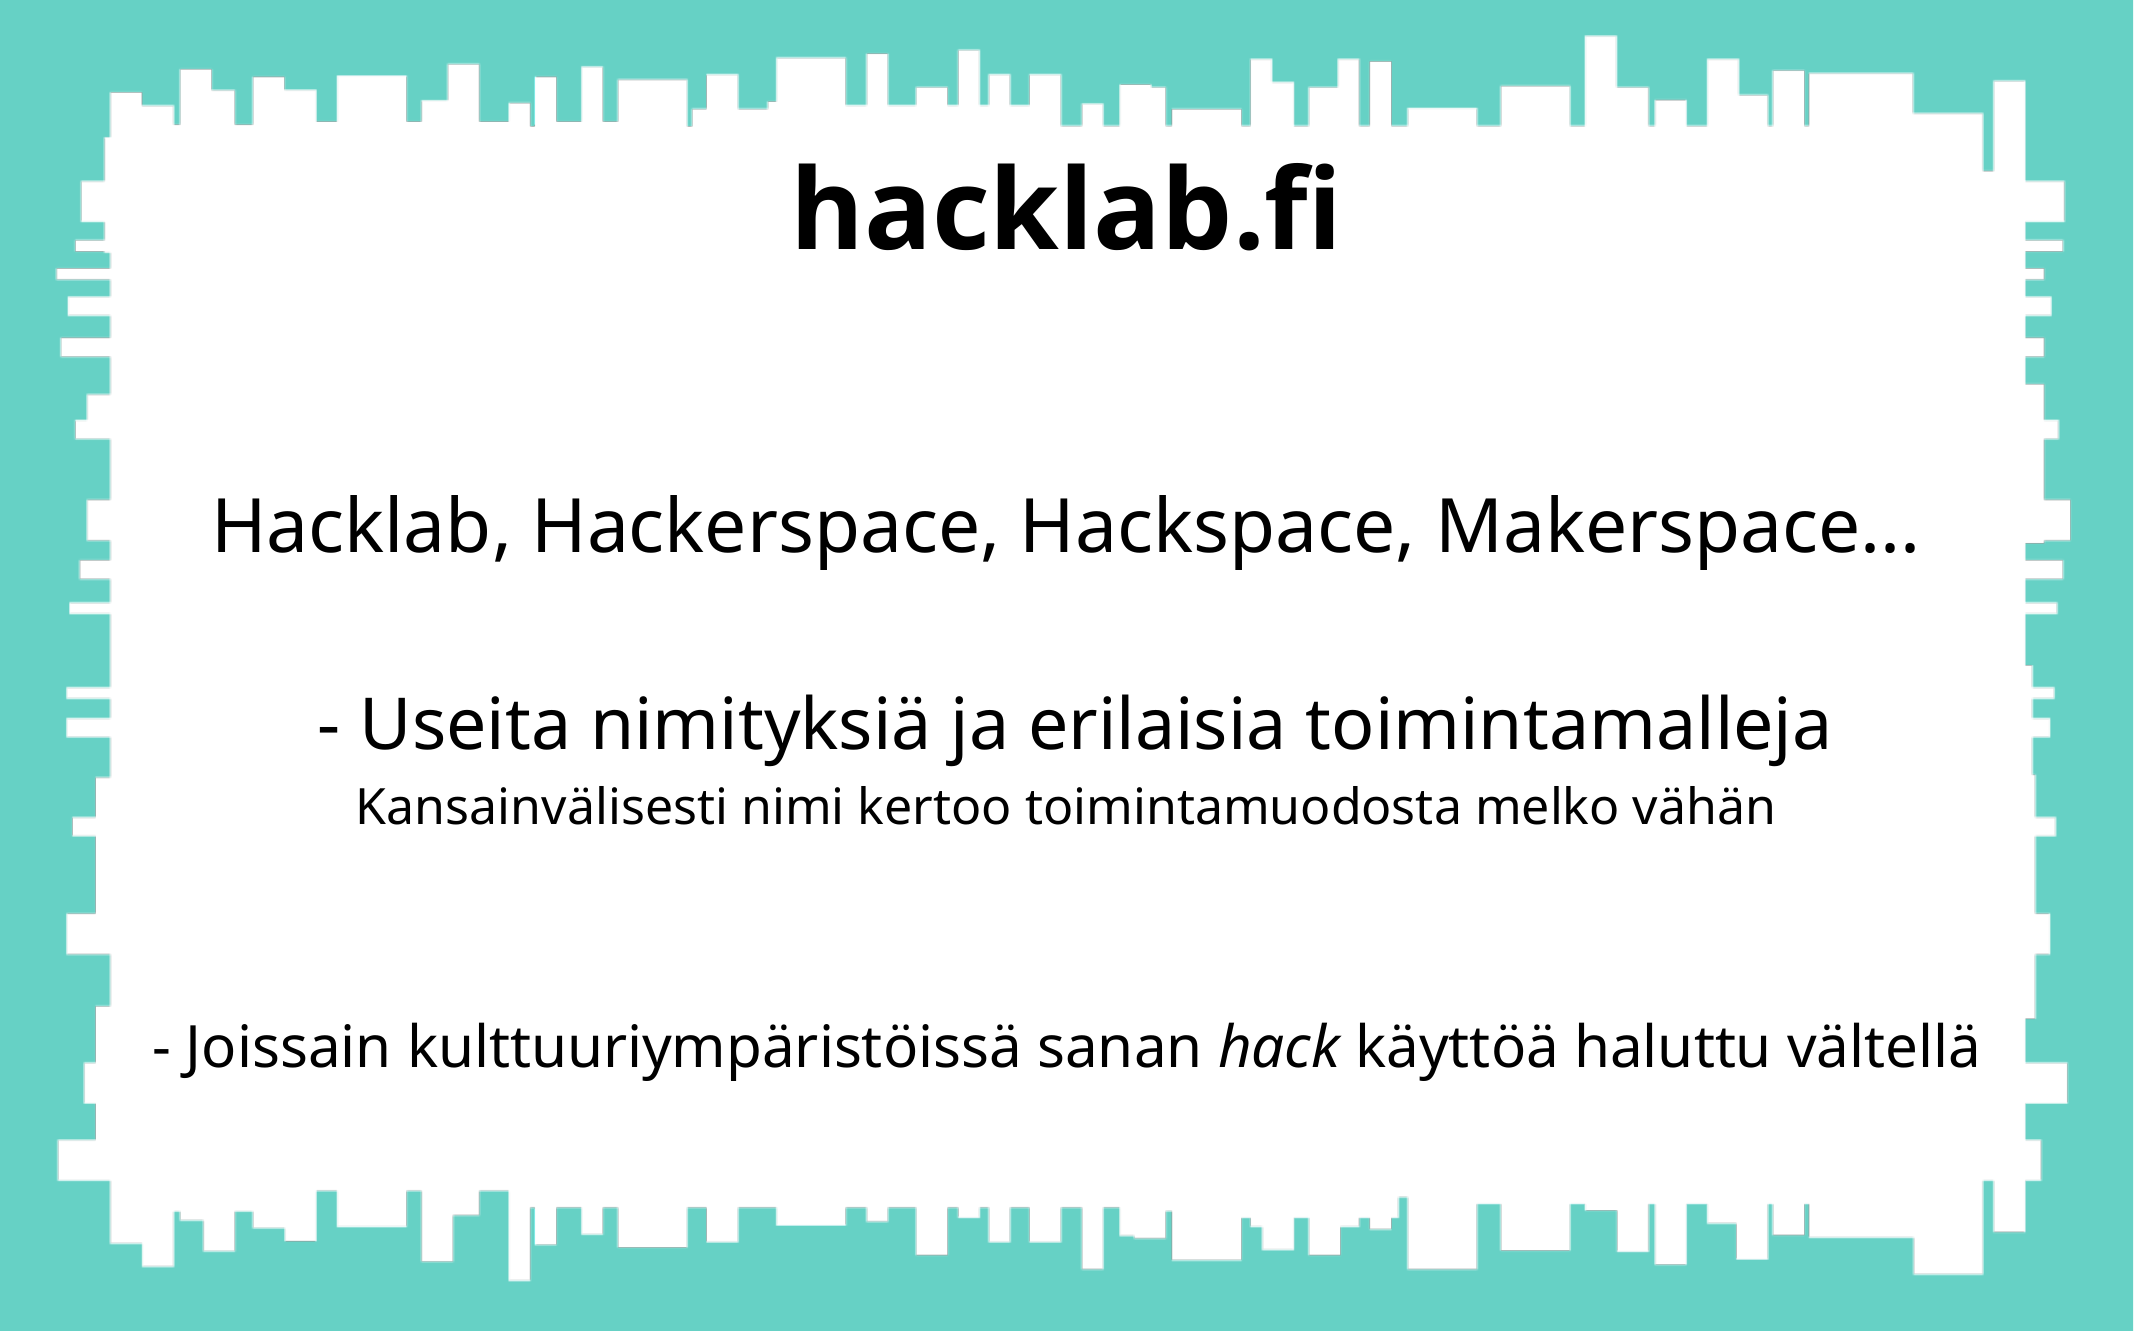

# hacklab.fi
Hacklab, Hackerspace, Hackspace, Makerspace...
 - Useita nimityksiä ja erilaisia toimintamalleja
Kansainvälisesti nimi kertoo toimintamuodosta melko vähän
- Joissain kulttuuriympäristöissä sanan hack käyttöä haluttu vältellä